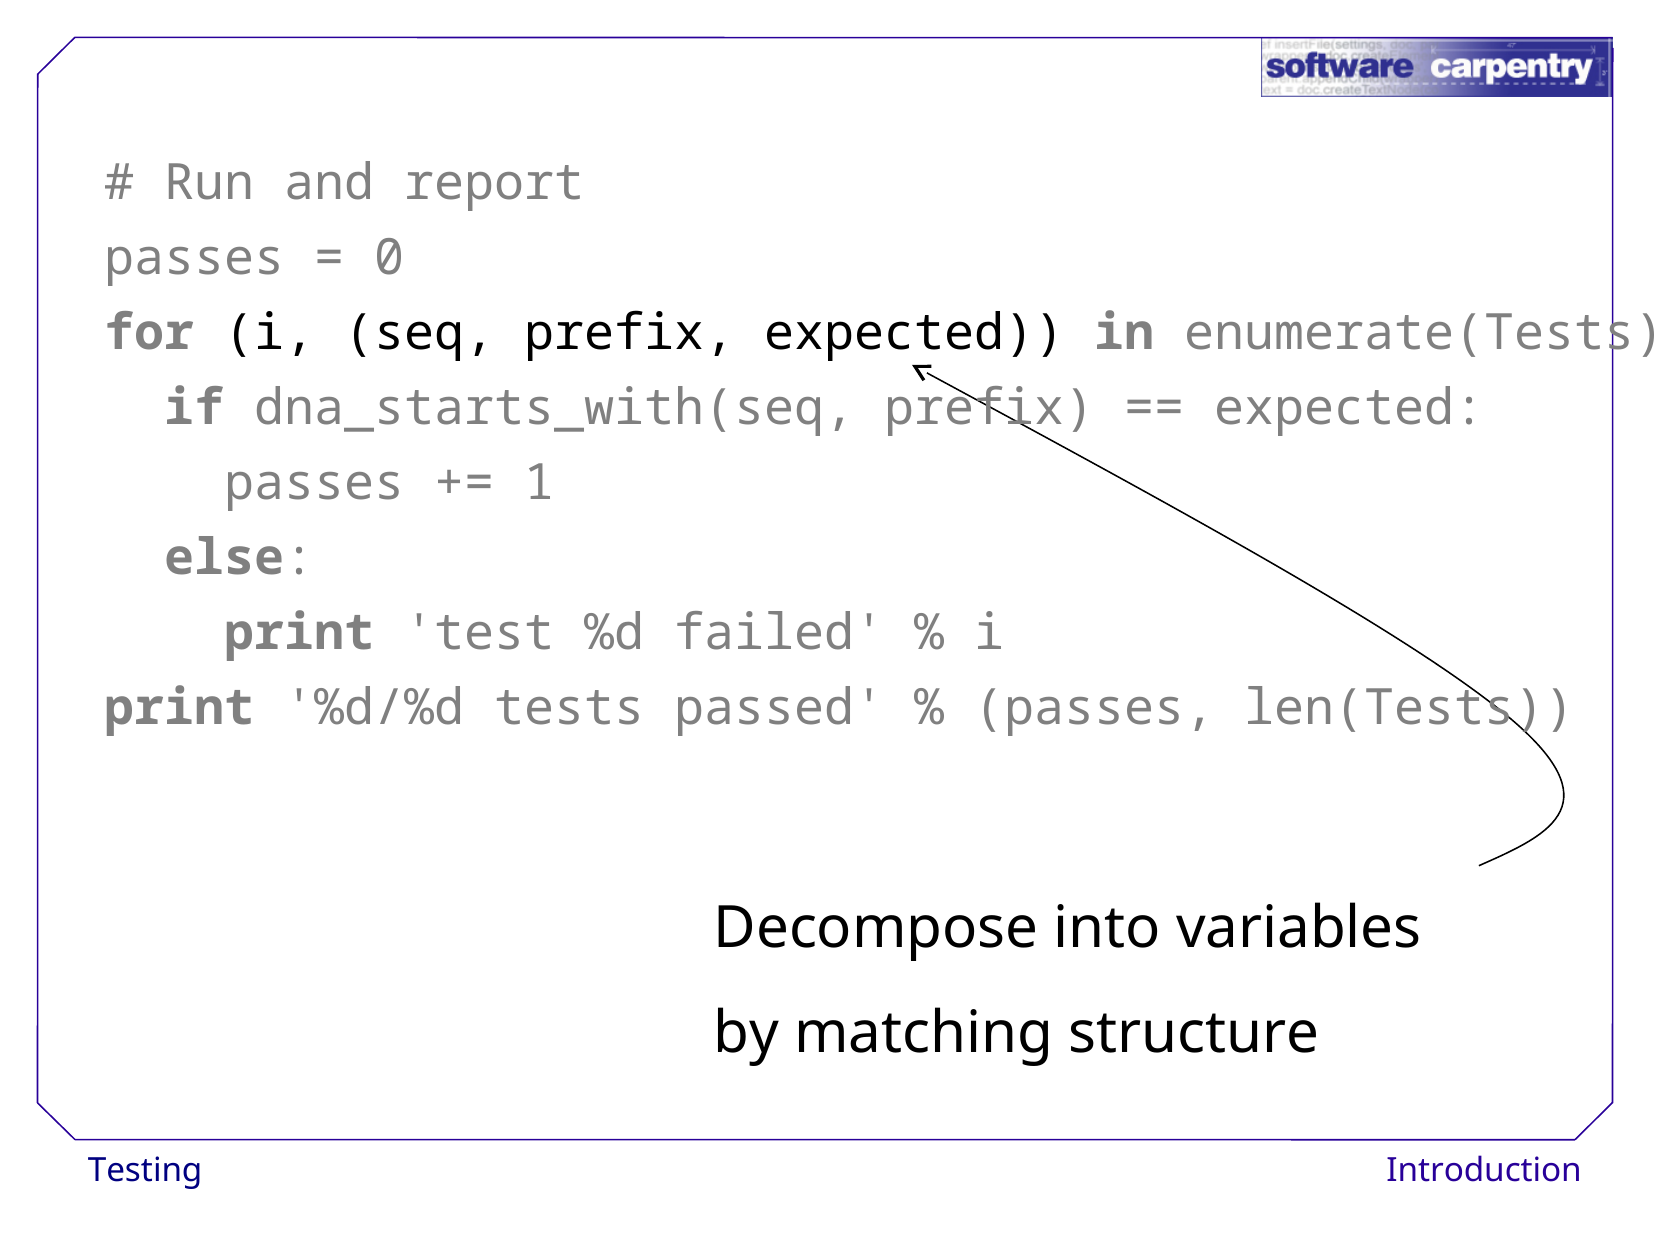

# Run and report
passes = 0
for (i, (seq, prefix, expected)) in enumerate(Tests):
 if dna_starts_with(seq, prefix) == expected:
 passes += 1
 else:
 print 'test %d failed' % i
print '%d/%d tests passed' % (passes, len(Tests))
Decompose into variables
by matching structure